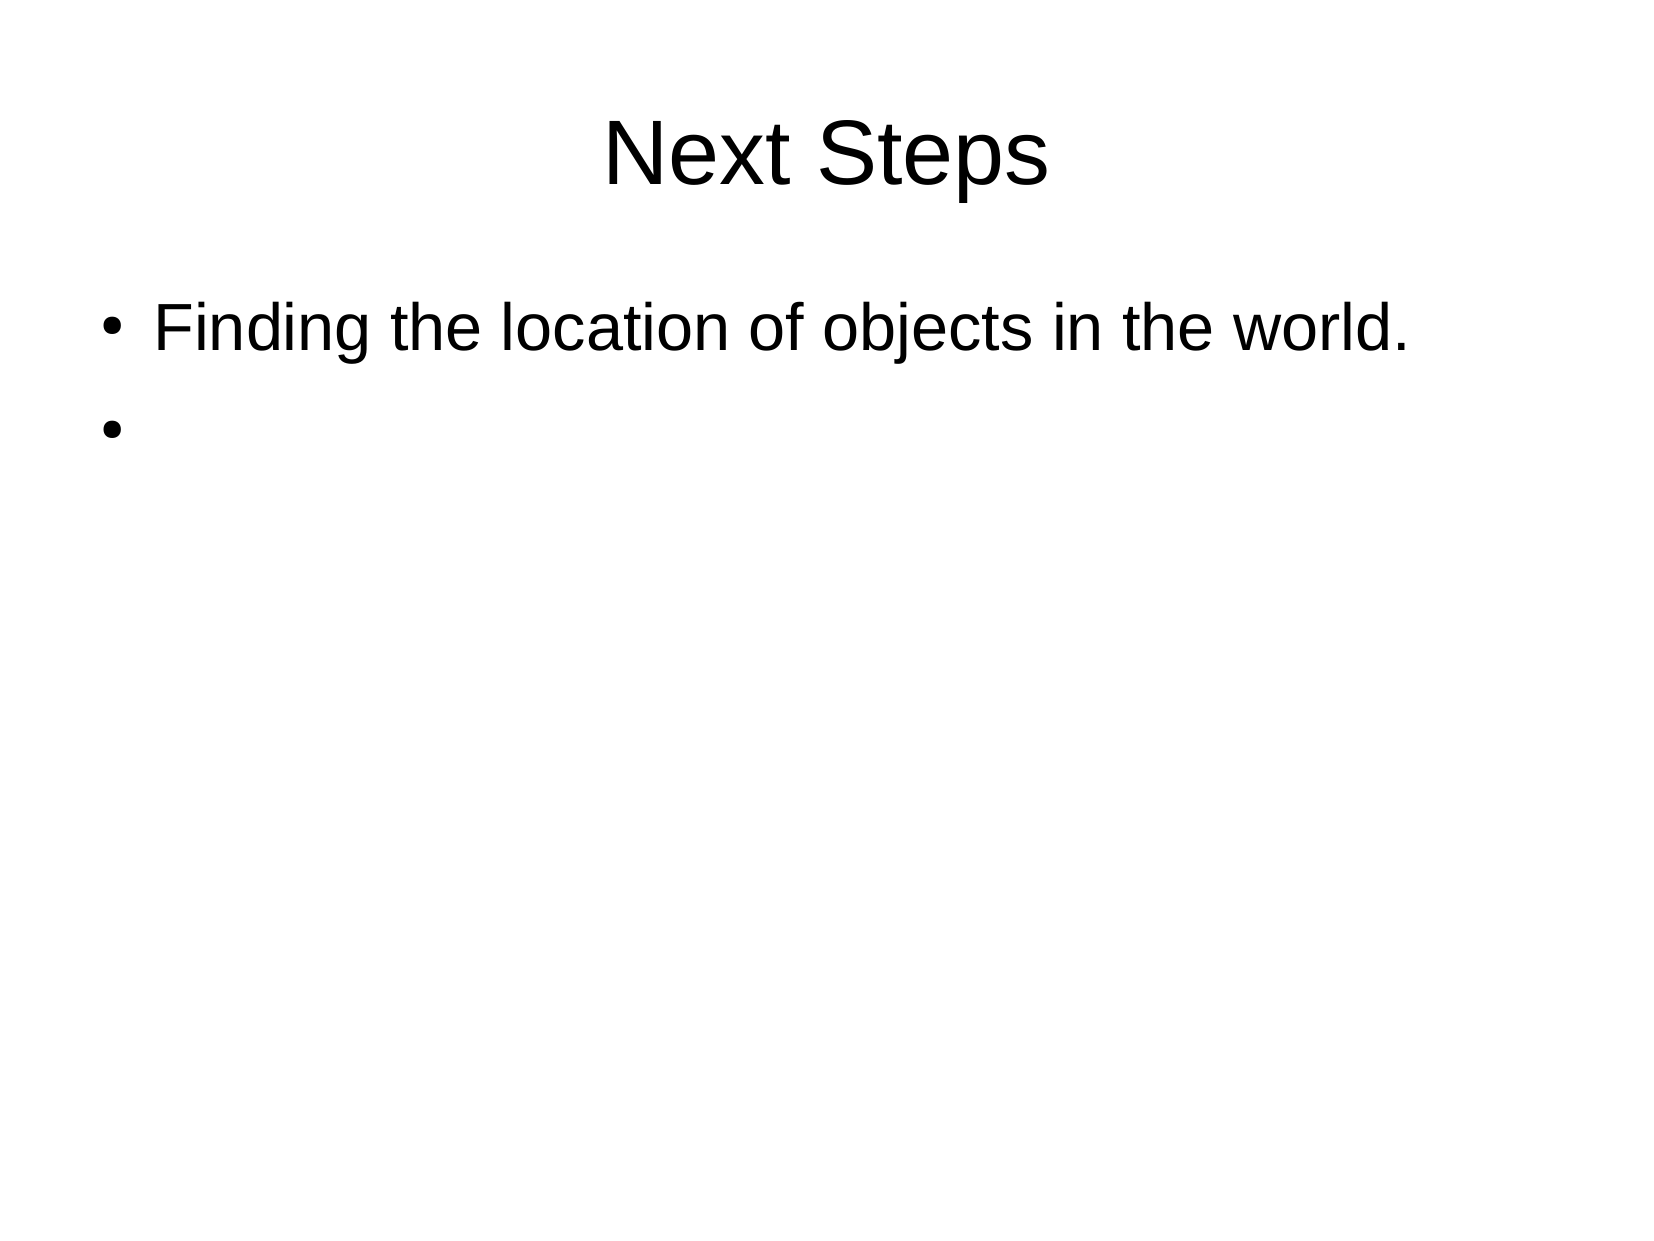

# Next Steps
Finding the location of objects in the world.